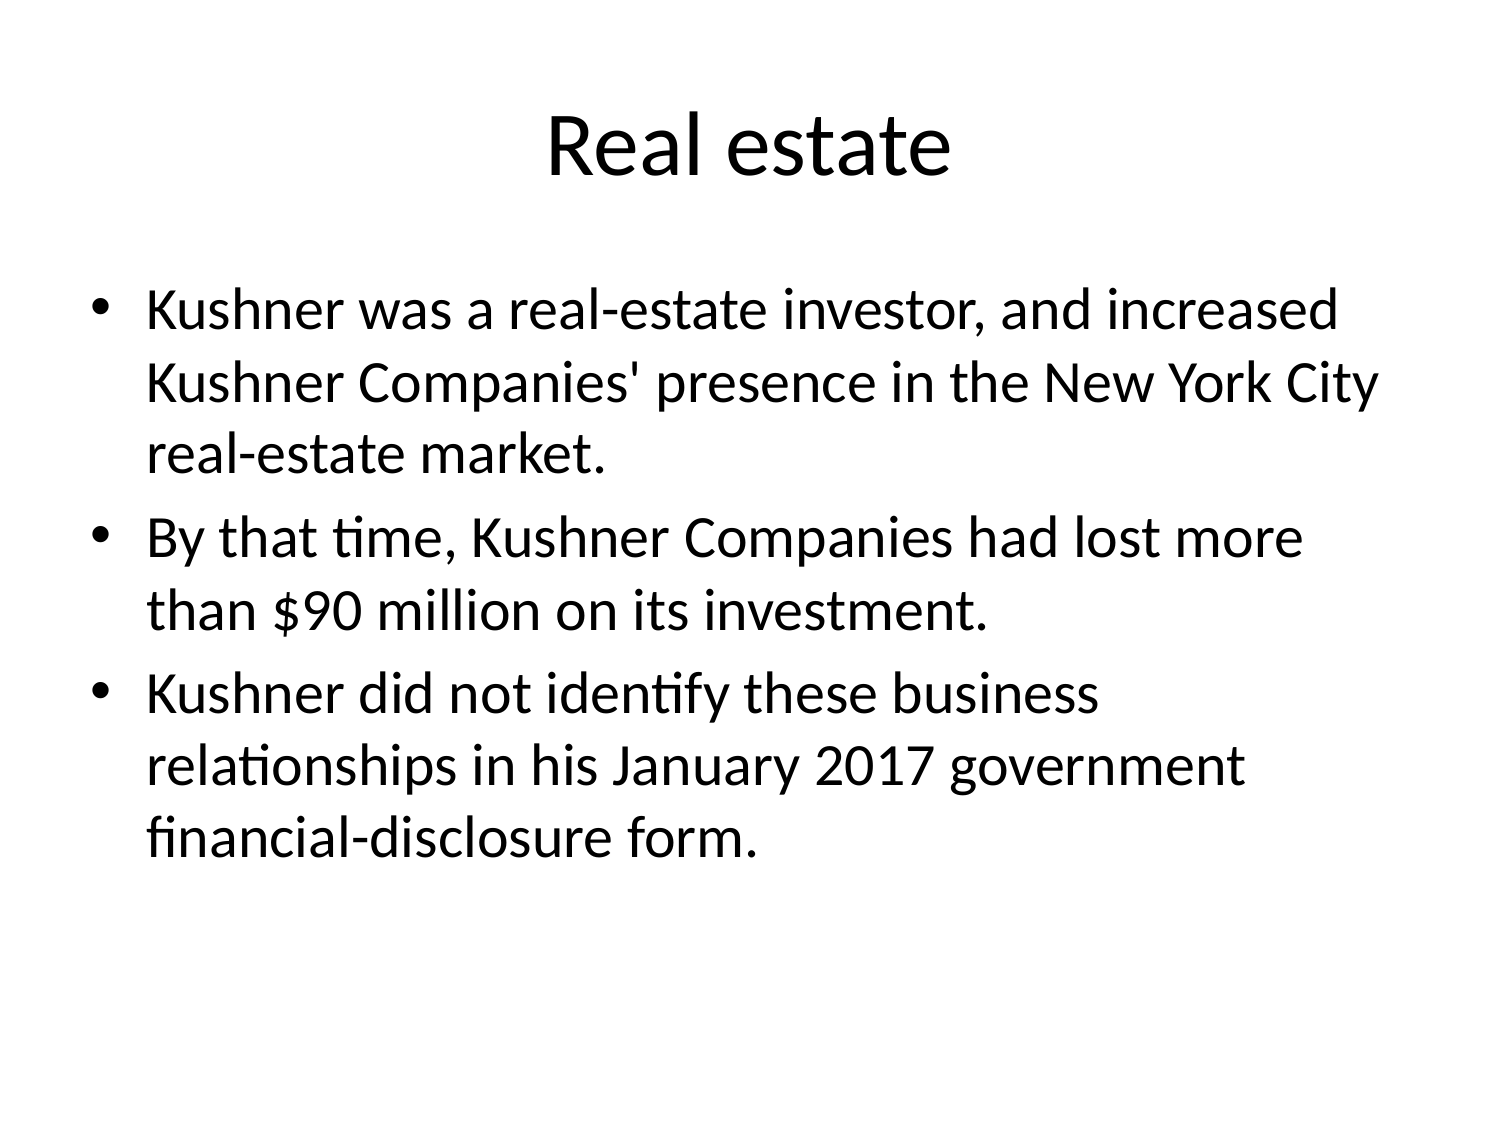

# Real estate
Kushner was a real-estate investor, and increased Kushner Companies' presence in the New York City real-estate market.
By that time, Kushner Companies had lost more than $90 million on its investment.
Kushner did not identify these business relationships in his January 2017 government financial-disclosure form.